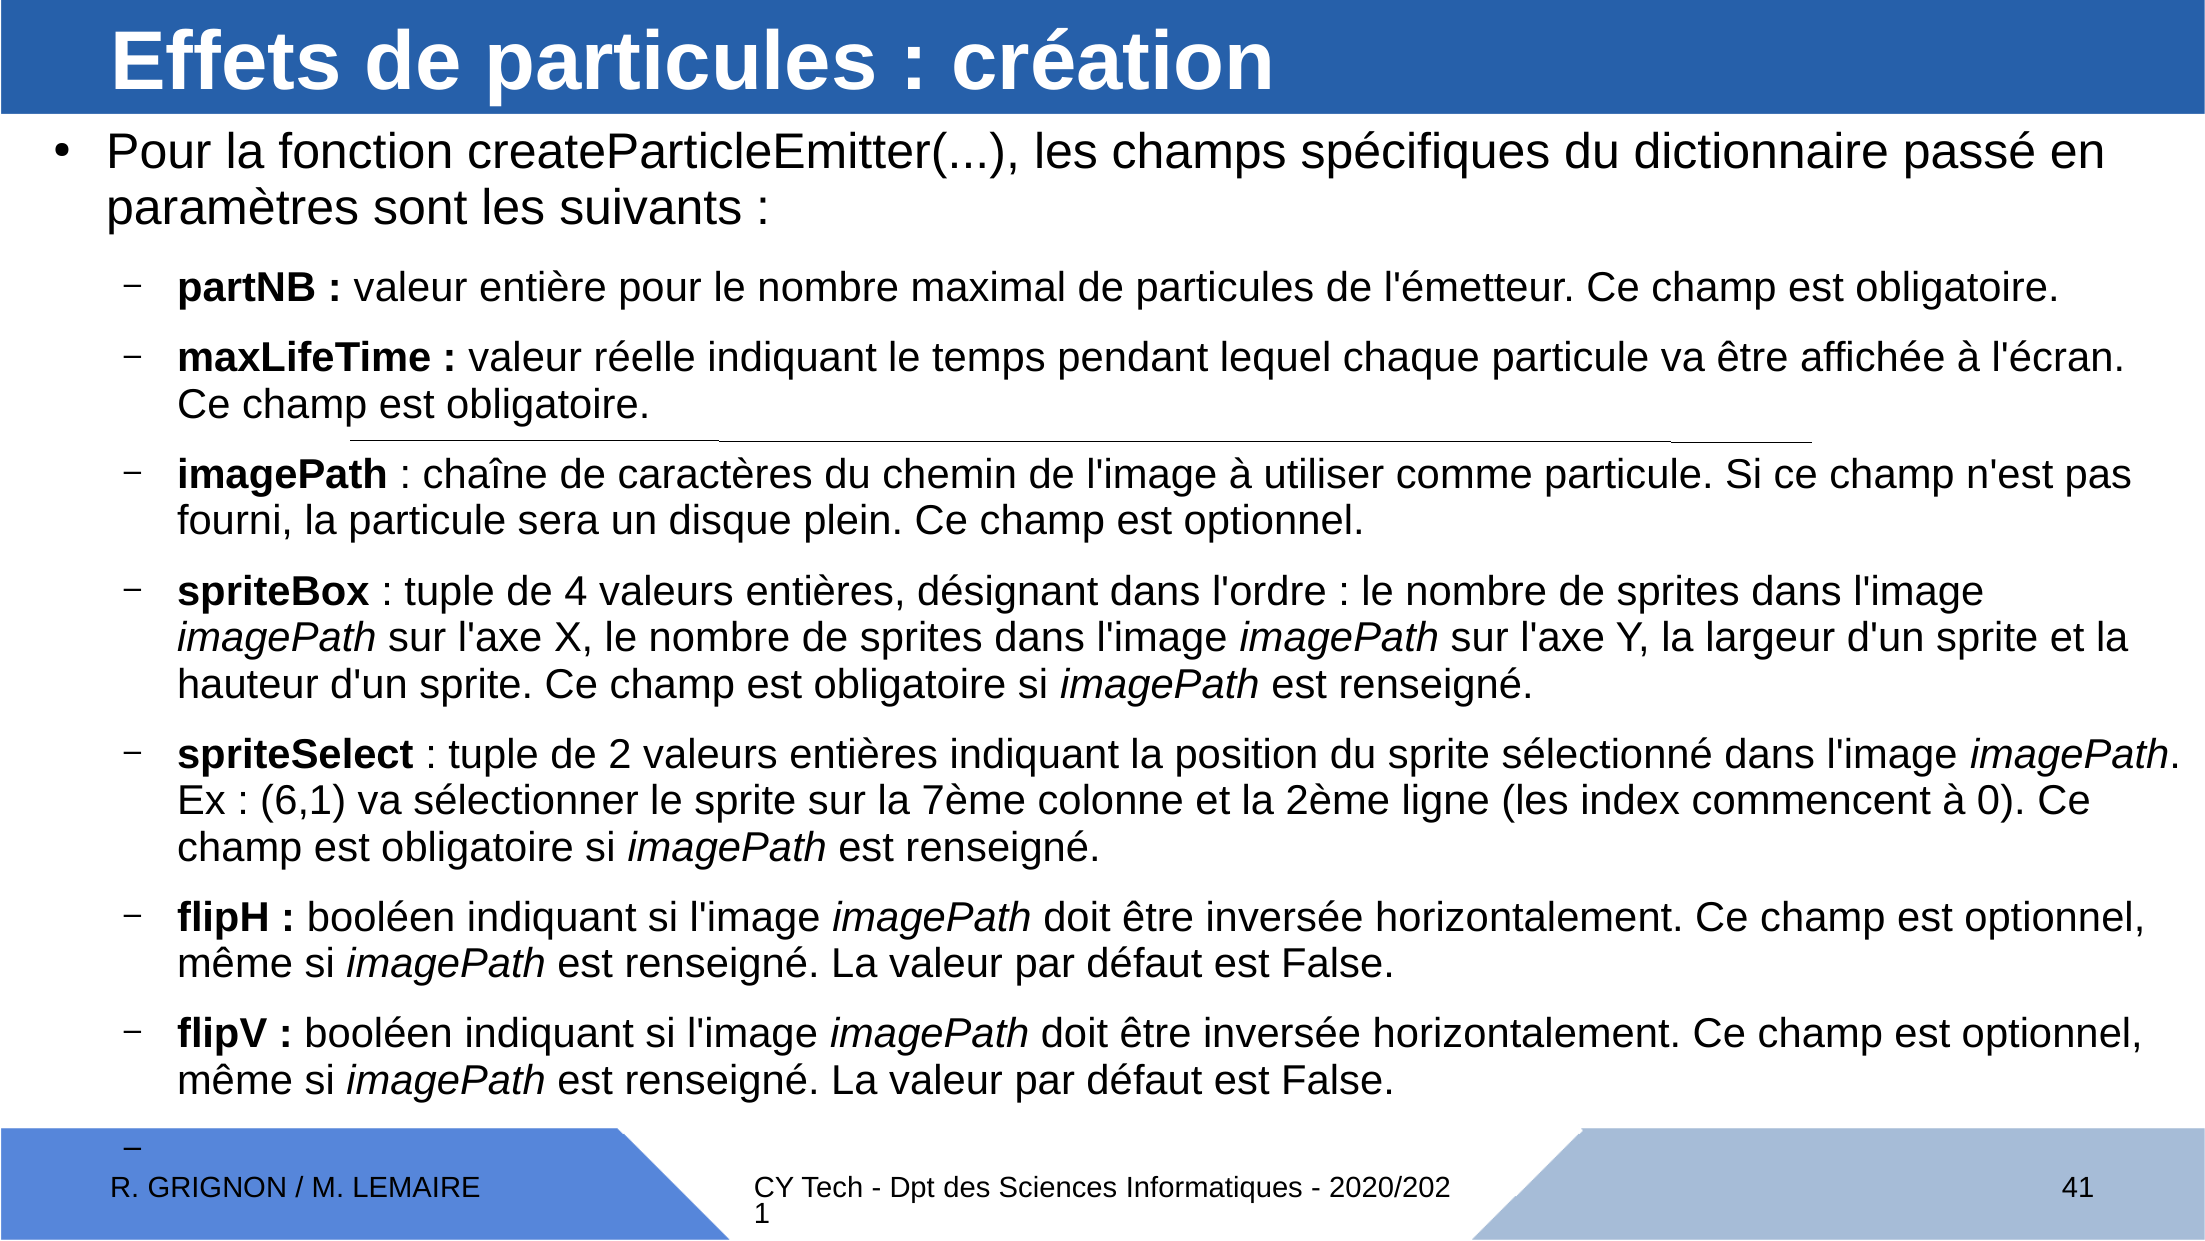

# Effets de particules : création
Pour la fonction createParticleEmitter(...), les champs spécifiques du dictionnaire passé en paramètres sont les suivants :
partNB : valeur entière pour le nombre maximal de particules de l'émetteur. Ce champ est obligatoire.
maxLifeTime : valeur réelle indiquant le temps pendant lequel chaque particule va être affichée à l'écran. Ce champ est obligatoire.
imagePath : chaîne de caractères du chemin de l'image à utiliser comme particule. Si ce champ n'est pas fourni, la particule sera un disque plein. Ce champ est optionnel.
spriteBox : tuple de 4 valeurs entières, désignant dans l'ordre : le nombre de sprites dans l'image imagePath sur l'axe X, le nombre de sprites dans l'image imagePath sur l'axe Y, la largeur d'un sprite et la hauteur d'un sprite. Ce champ est obligatoire si imagePath est renseigné.
spriteSelect : tuple de 2 valeurs entières indiquant la position du sprite sélectionné dans l'image imagePath. Ex : (6,1) va sélectionner le sprite sur la 7ème colonne et la 2ème ligne (les index commencent à 0). Ce champ est obligatoire si imagePath est renseigné.
flipH : booléen indiquant si l'image imagePath doit être inversée horizontalement. Ce champ est optionnel, même si imagePath est renseigné. La valeur par défaut est False.
flipV : booléen indiquant si l'image imagePath doit être inversée horizontalement. Ce champ est optionnel, même si imagePath est renseigné. La valeur par défaut est False.
R. GRIGNON / M. LEMAIRE
CY Tech - Dpt des Sciences Informatiques - 2020/2021
41